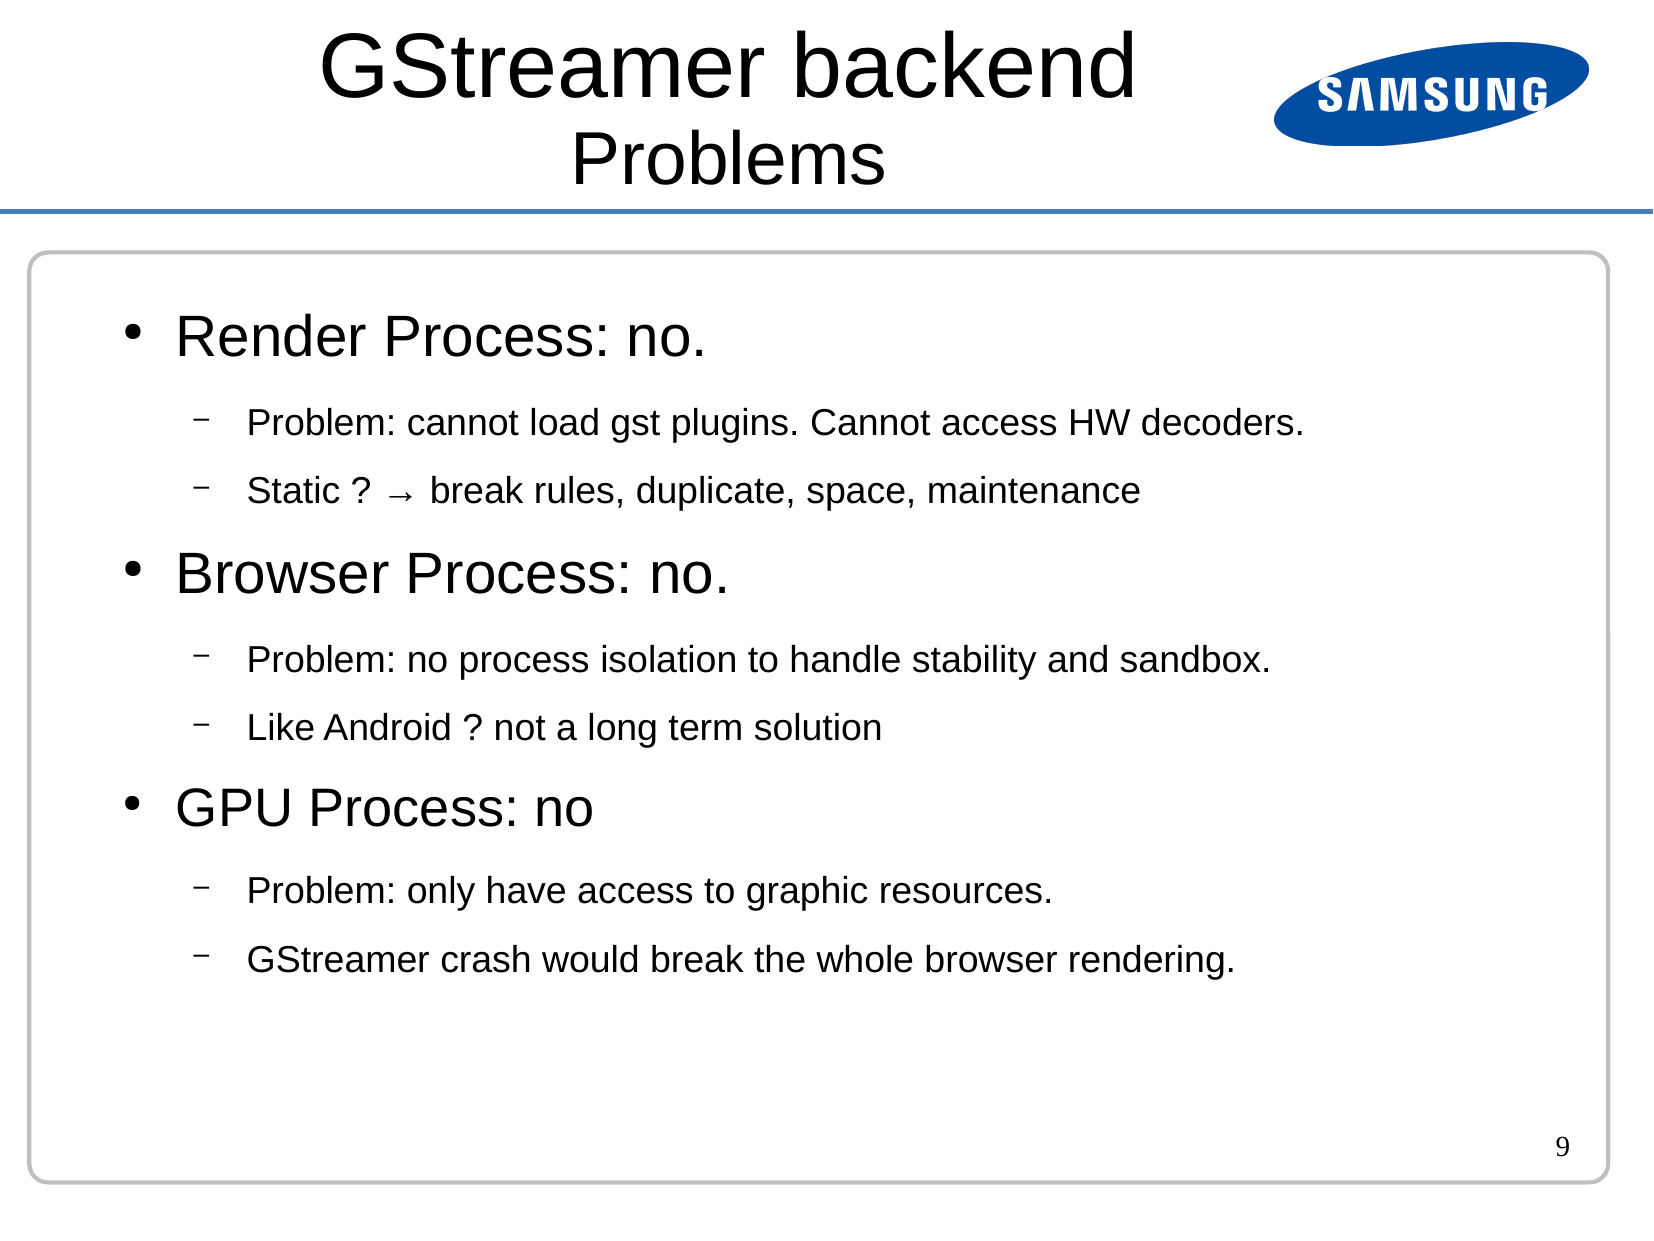

GStreamer backend
Problems
#
Render Process: no.
Problem: cannot load gst plugins. Cannot access HW decoders.
Static ? → break rules, duplicate, space, maintenance
Browser Process: no.
Problem: no process isolation to handle stability and sandbox.
Like Android ? not a long term solution
GPU Process: no
Problem: only have access to graphic resources.
GStreamer crash would break the whole browser rendering.
9